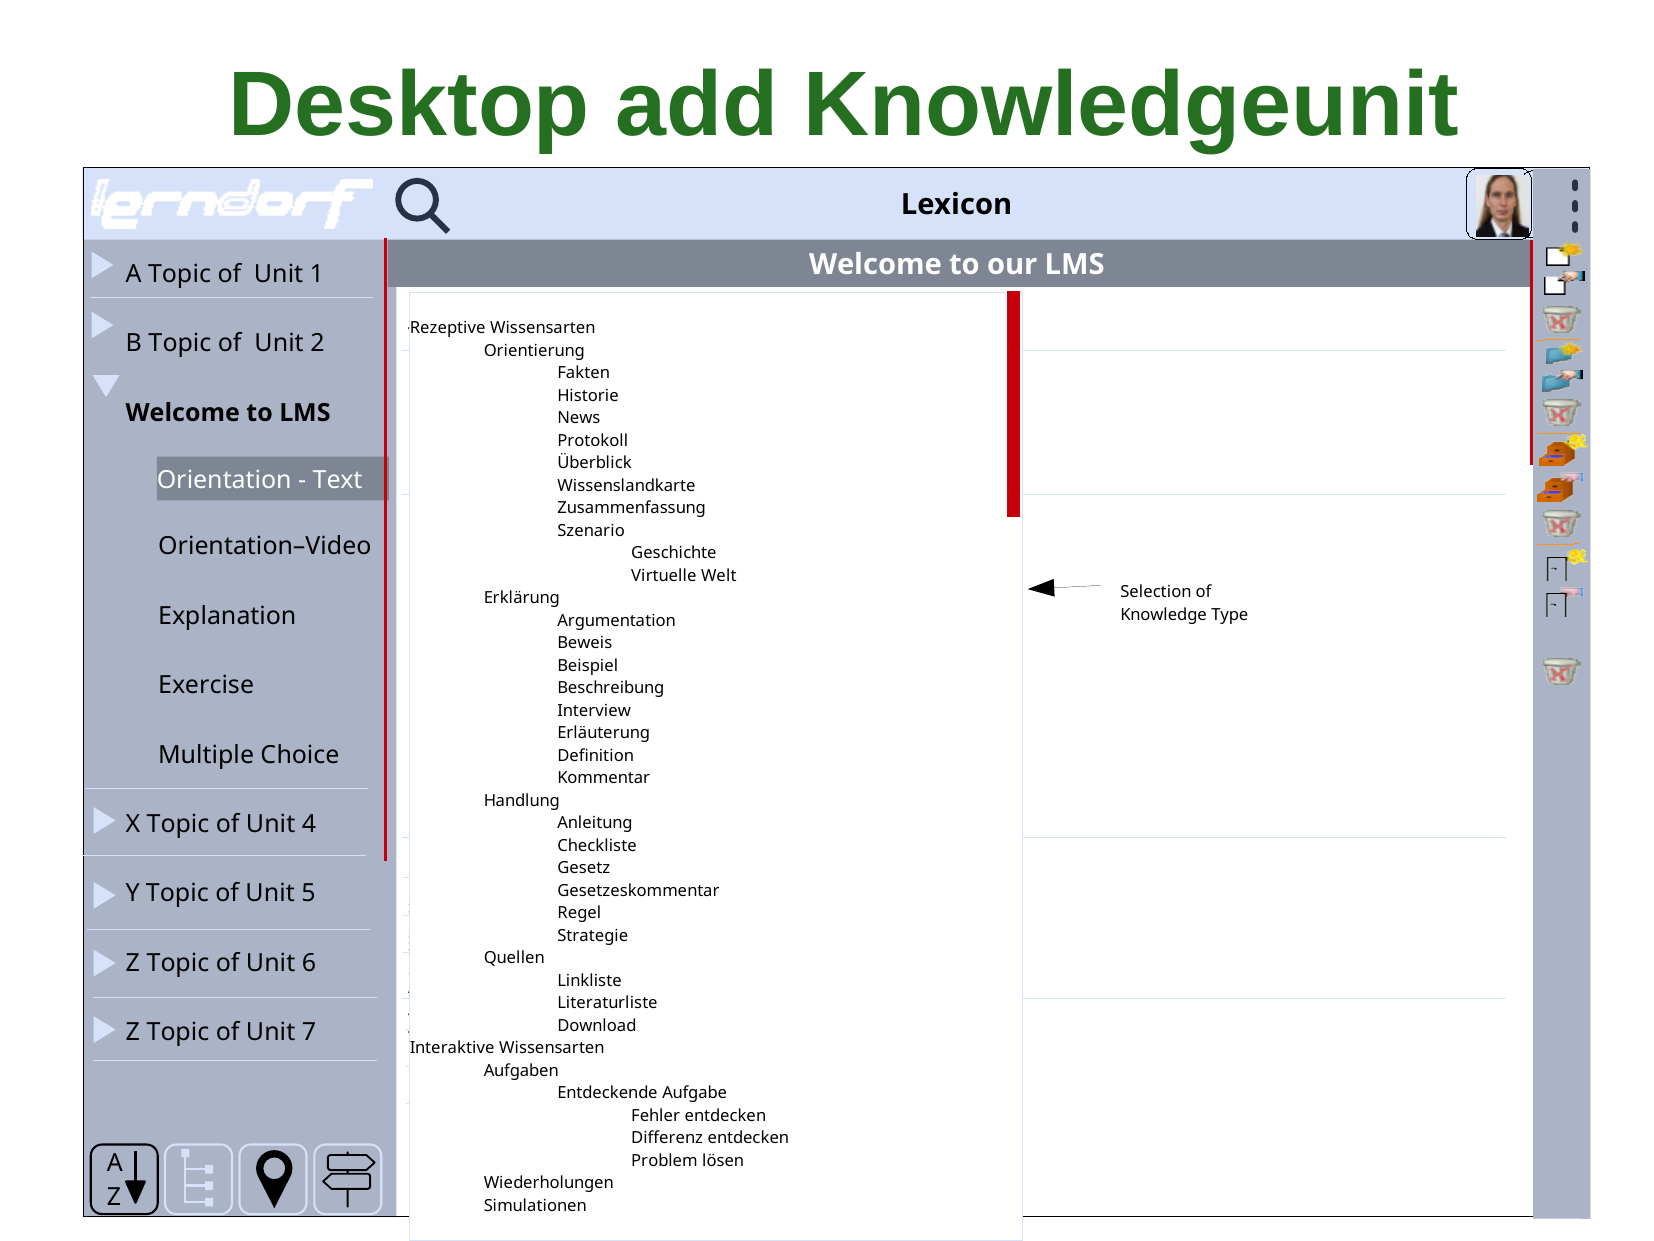

# Desktop add Knowledgeunit
A Topic of Unit 1
B Topic of Unit 2
Welcome to LMS
	Orientation–Video
	Explanation
	Exercise
	Multiple Choice
X Topic of Unit 4
Y Topic of Unit 5
Z Topic of Unit 6
Z Topic of Unit 7
Lexicon
Welcome to our LMS
Rezeptive Wissensarten
	Orientierung
		Fakten
		Historie
		News
		Protokoll
		Überblick
		Wissenslandkarte
		Zusammenfassung
		Szenario
			Geschichte
			Virtuelle Welt
	Erklärung
		Argumentation
		Beweis
		Beispiel
		Beschreibung
		Interview
		Erläuterung
		Definition
		Kommentar
	Handlung
		Anleitung
		Checkliste
		Gesetz
		Gesetzeskommentar
		Regel
		Strategie
	Quellen
		Linkliste
		Literaturliste
		Download
Interaktive Wissensarten
	Aufgaben
		Entdeckende Aufgabe
			Fehler entdecken
			Differenz entdecken
			Problem lösen
	Wiederholungen
	Simulationen
Technical Metadata
Activity/Object
Choose
Minimum Resolution
 360p
Orientation - Text
Pedagogical Metadata
Medium
Choose
Knowledge Type
Choose
Selection of
Knowledge Type
Learning Time
 Choose
Course Level
 --
EQF Level
 --
Recommended Age
 --
Objectives
Handicapped Suited
suitable for blind
suitable for deaf
suitable for dump
Accessability
public
lexicon
course
License
CC-BY
A
Z
Comments